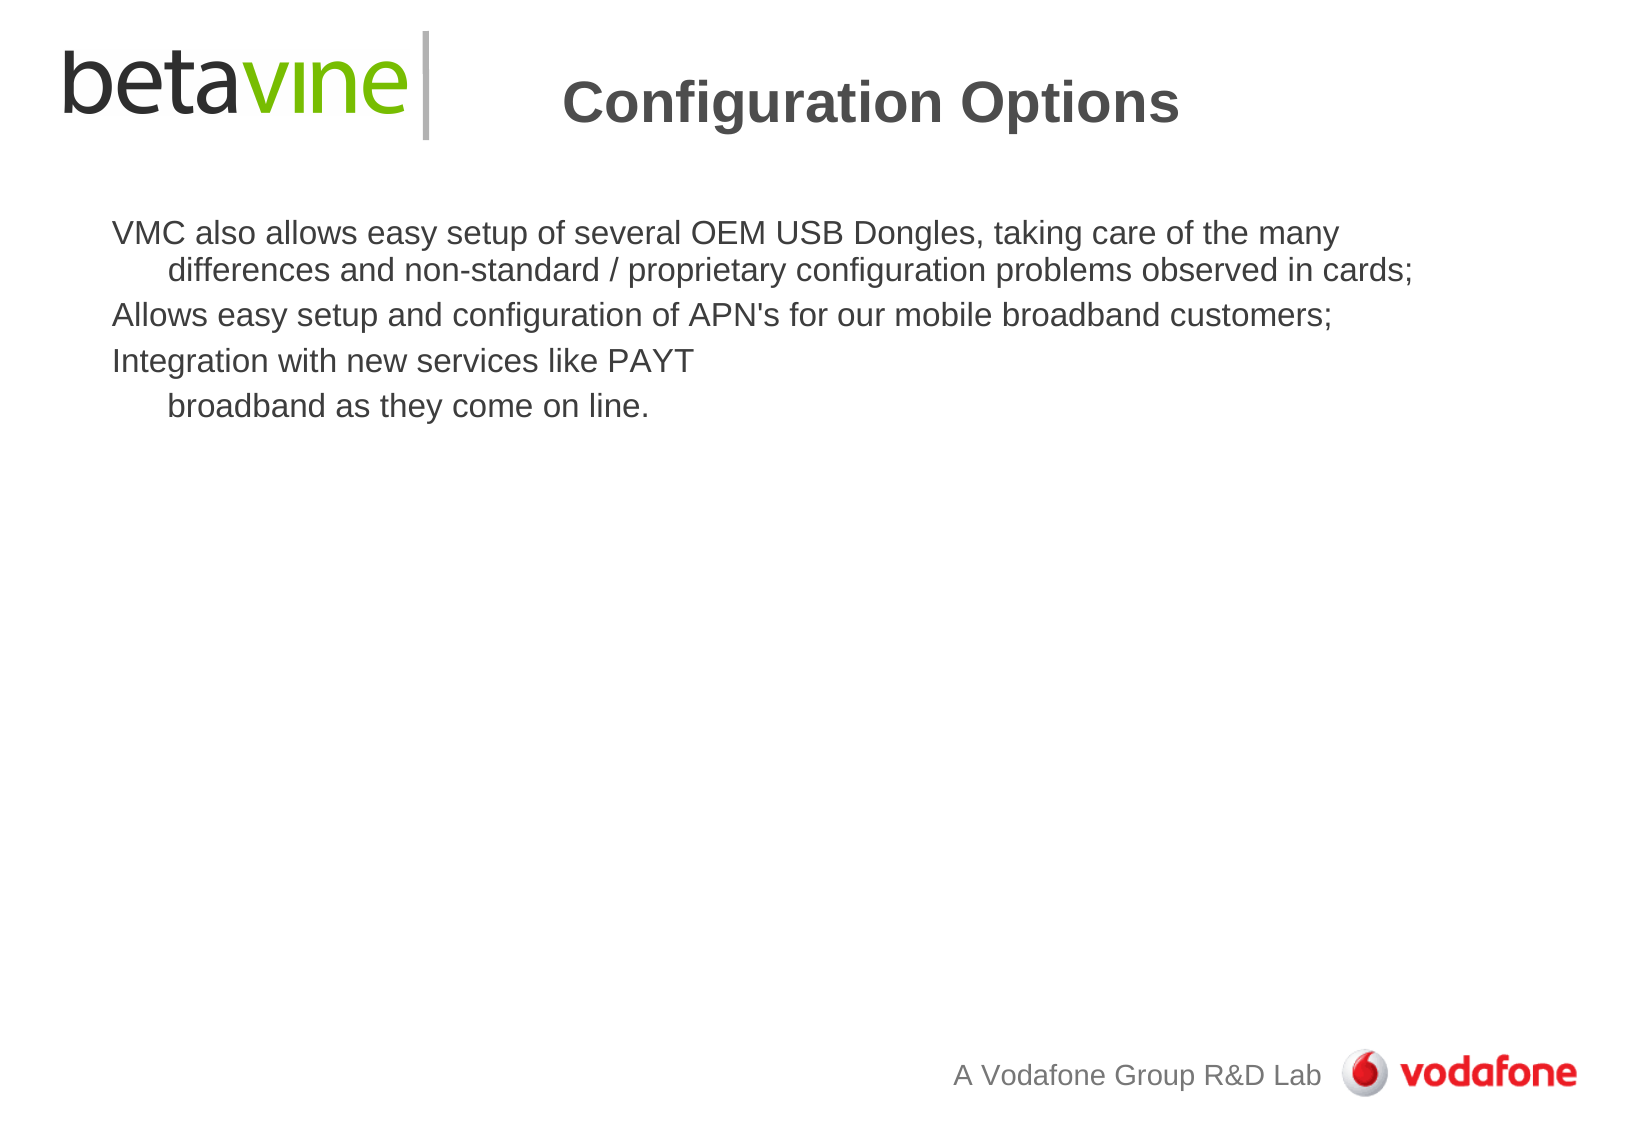

# Configuration Options
VMC also allows easy setup of several OEM USB Dongles, taking care of the many differences and non-standard / proprietary configuration problems observed in cards;
Allows easy setup and configuration of APN's for our mobile broadband customers;
Integration with new services like PAYT
 broadband as they come on line.